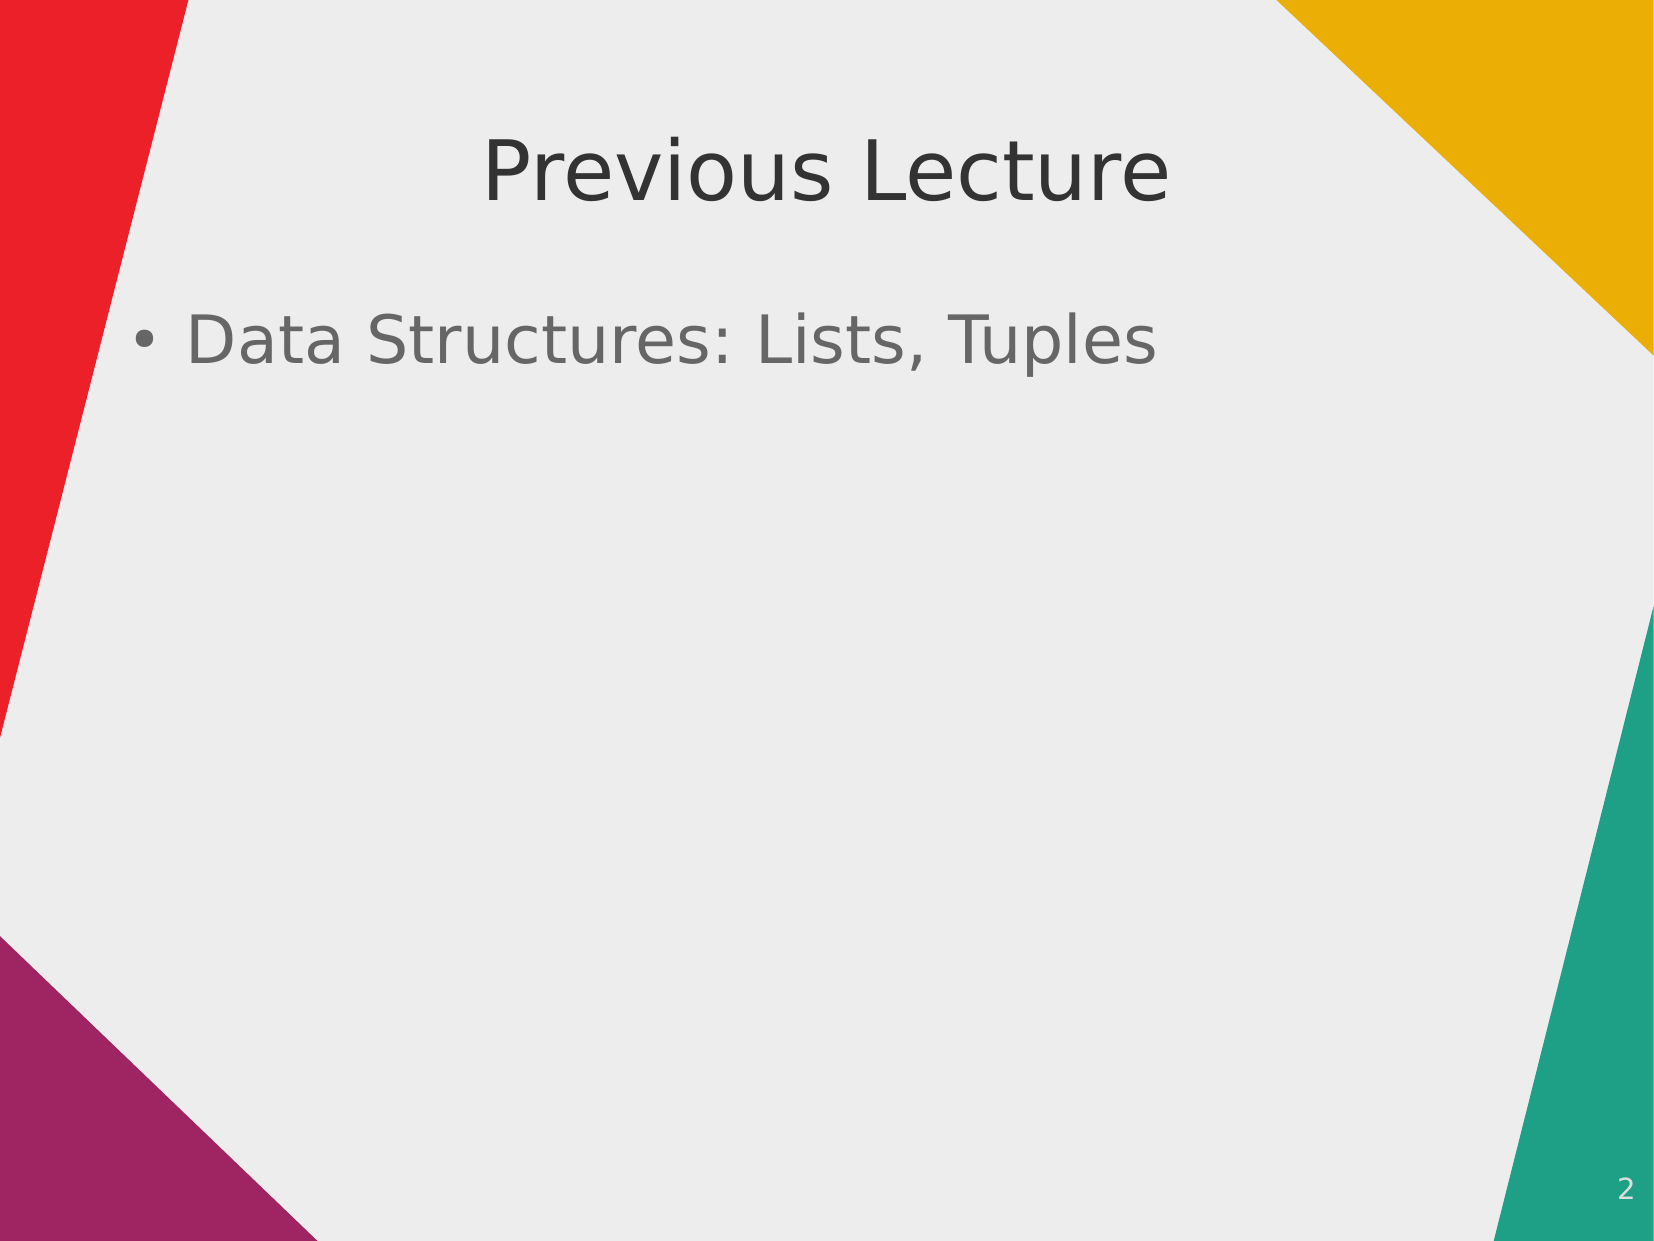

# Previous Lecture
Data Structures: Lists, Tuples
2